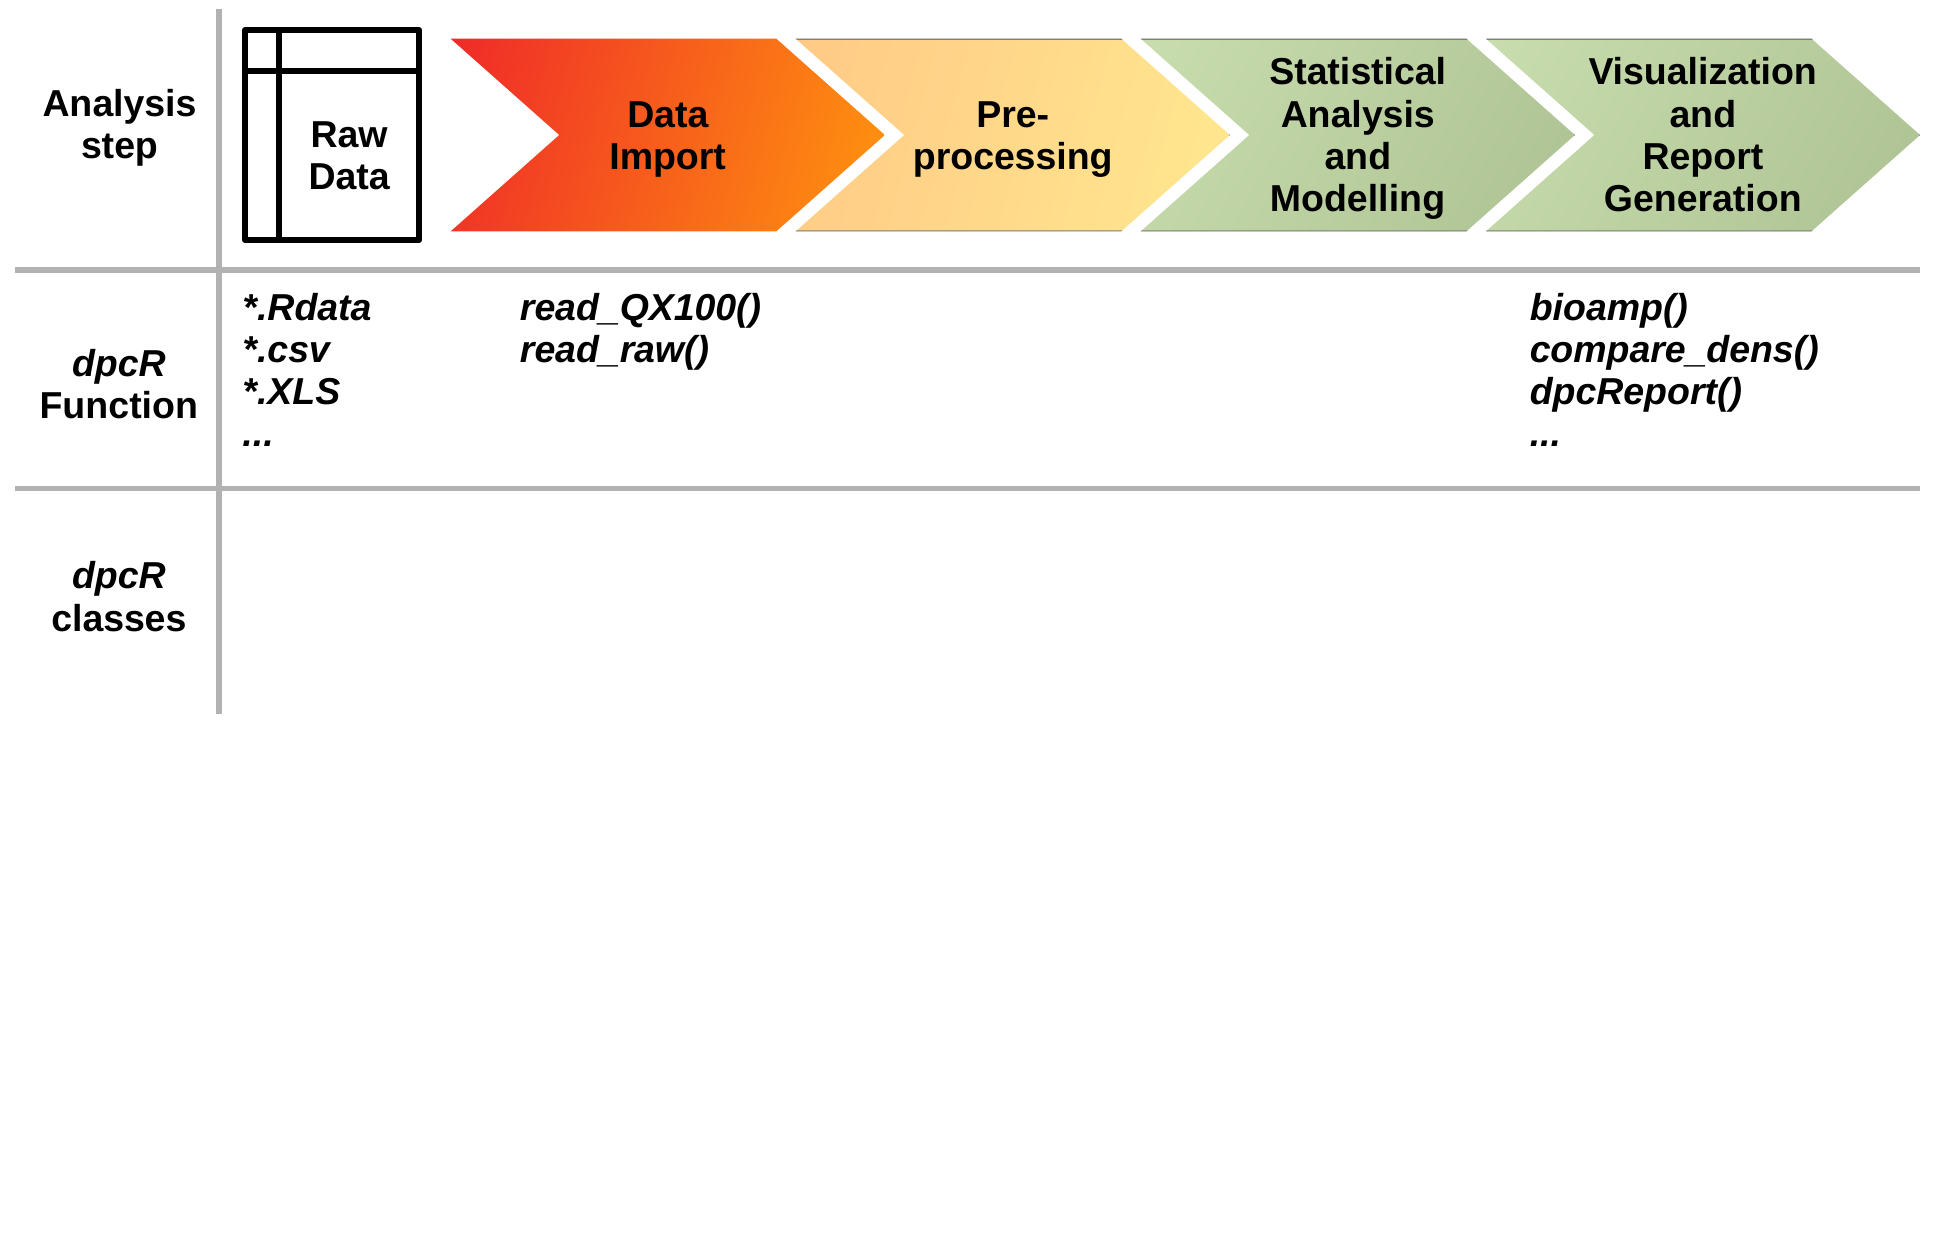

Raw
Data
Data
Import
Pre-
processing
Statistical
Analysis
and
Modelling
Visualization
and
Report
Generation
Analysis
step
read_QX100()
read_raw()
bioamp()
compare_dens()
dpcReport()
...
*.Rdata
*.csv
*.XLS
...
dpcR
Function
dpcR
classes